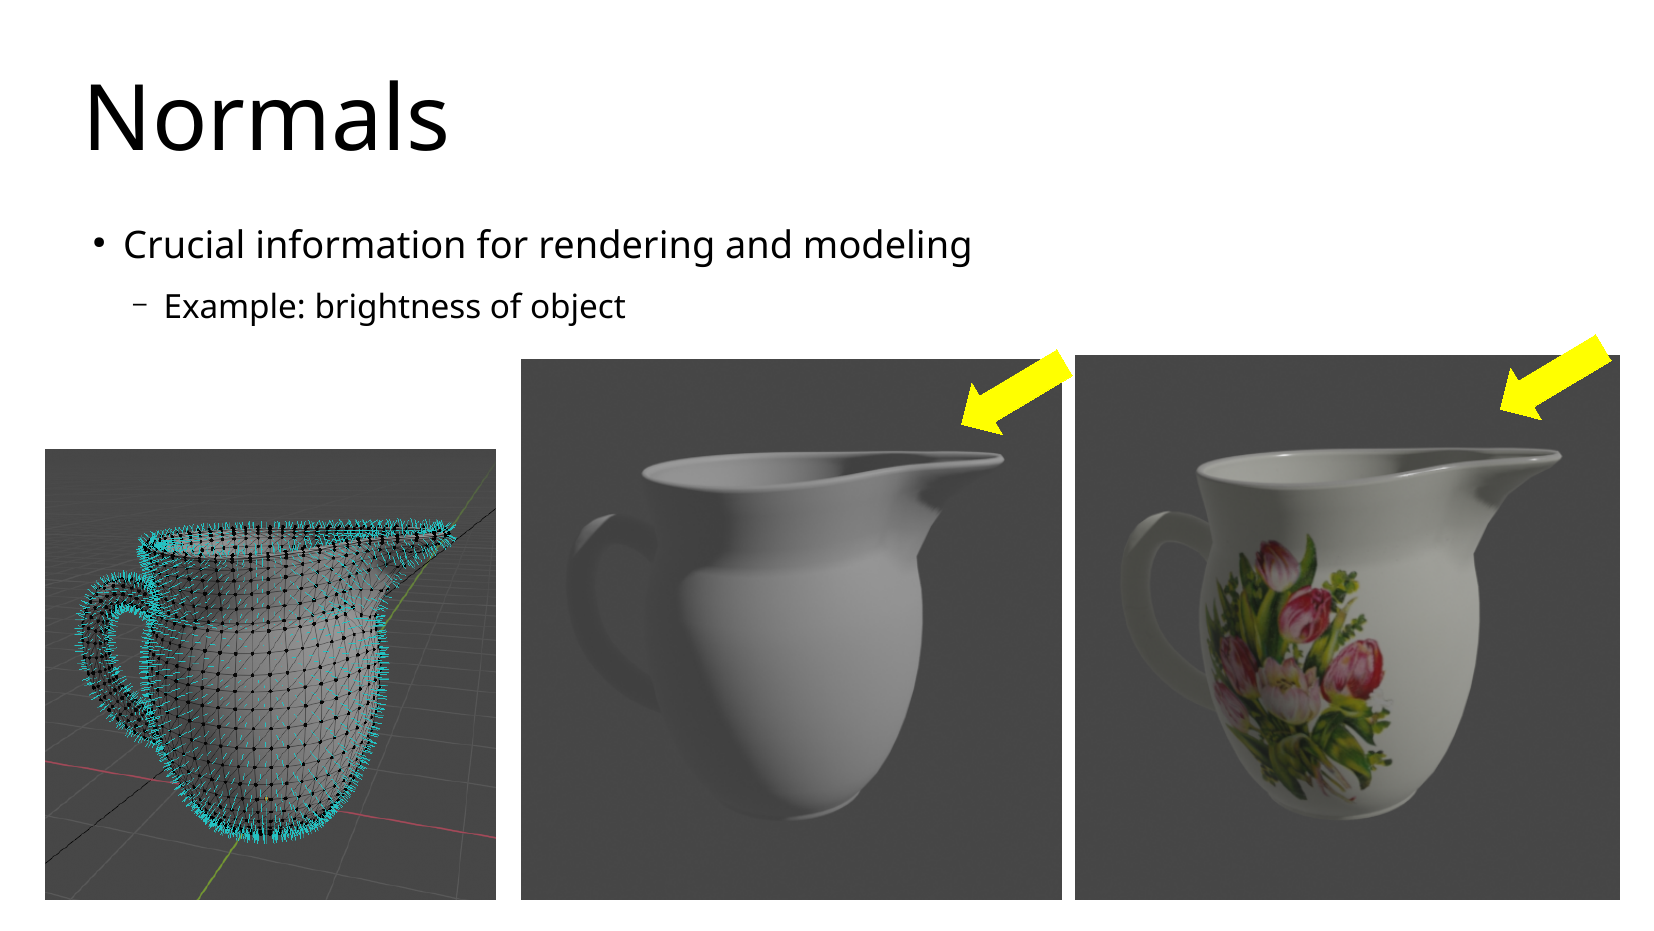

# Normals
Crucial information for rendering and modeling
Example: brightness of object